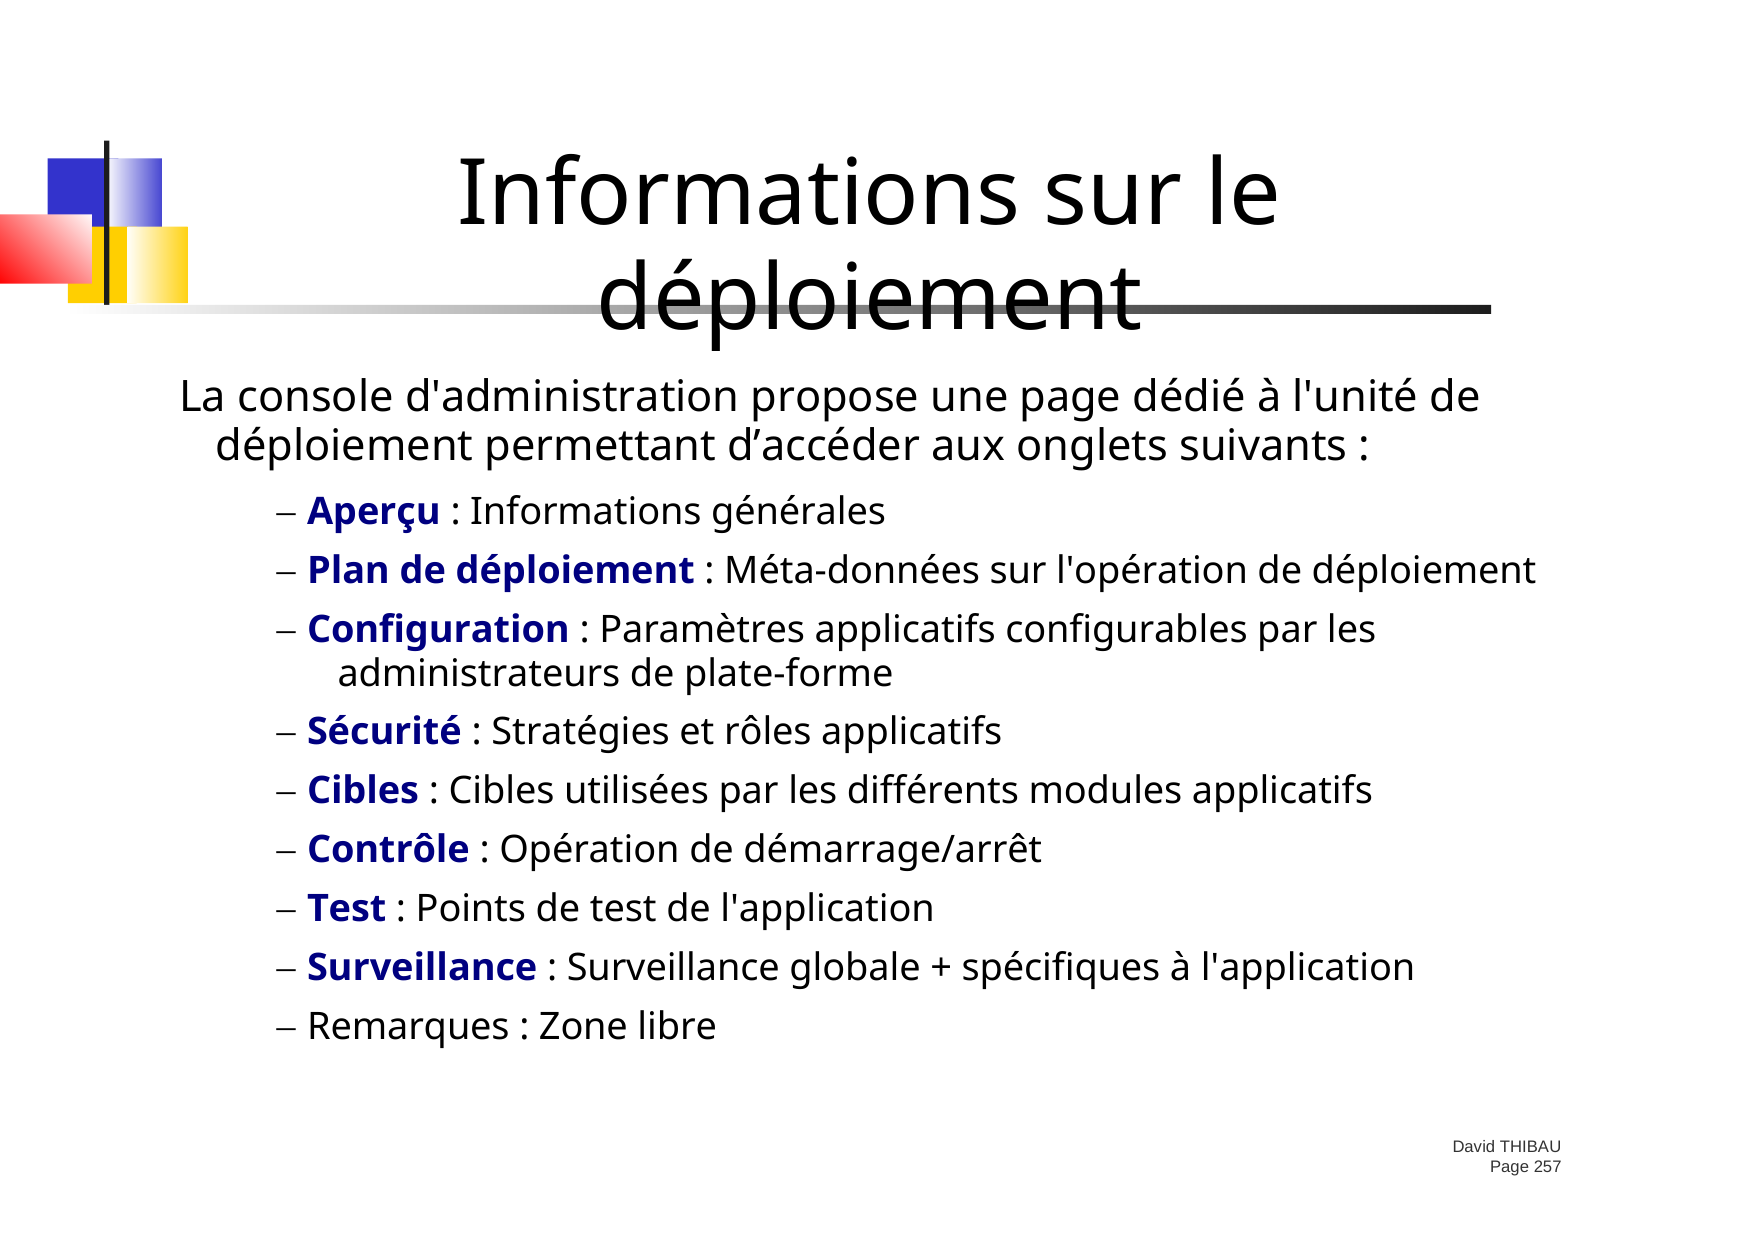

# Informations sur le déploiement
La console d'administration propose une page dédié à l'unité de déploiement permettant d’accéder aux onglets suivants :
Aperçu : Informations générales
Plan de déploiement : Méta-données sur l'opération de déploiement
Configuration : Paramètres applicatifs configurables par les administrateurs de plate-forme
Sécurité : Stratégies et rôles applicatifs
Cibles : Cibles utilisées par les différents modules applicatifs
Contrôle : Opération de démarrage/arrêt
Test : Points de test de l'application
Surveillance : Surveillance globale + spécifiques à l'application
Remarques : Zone libre